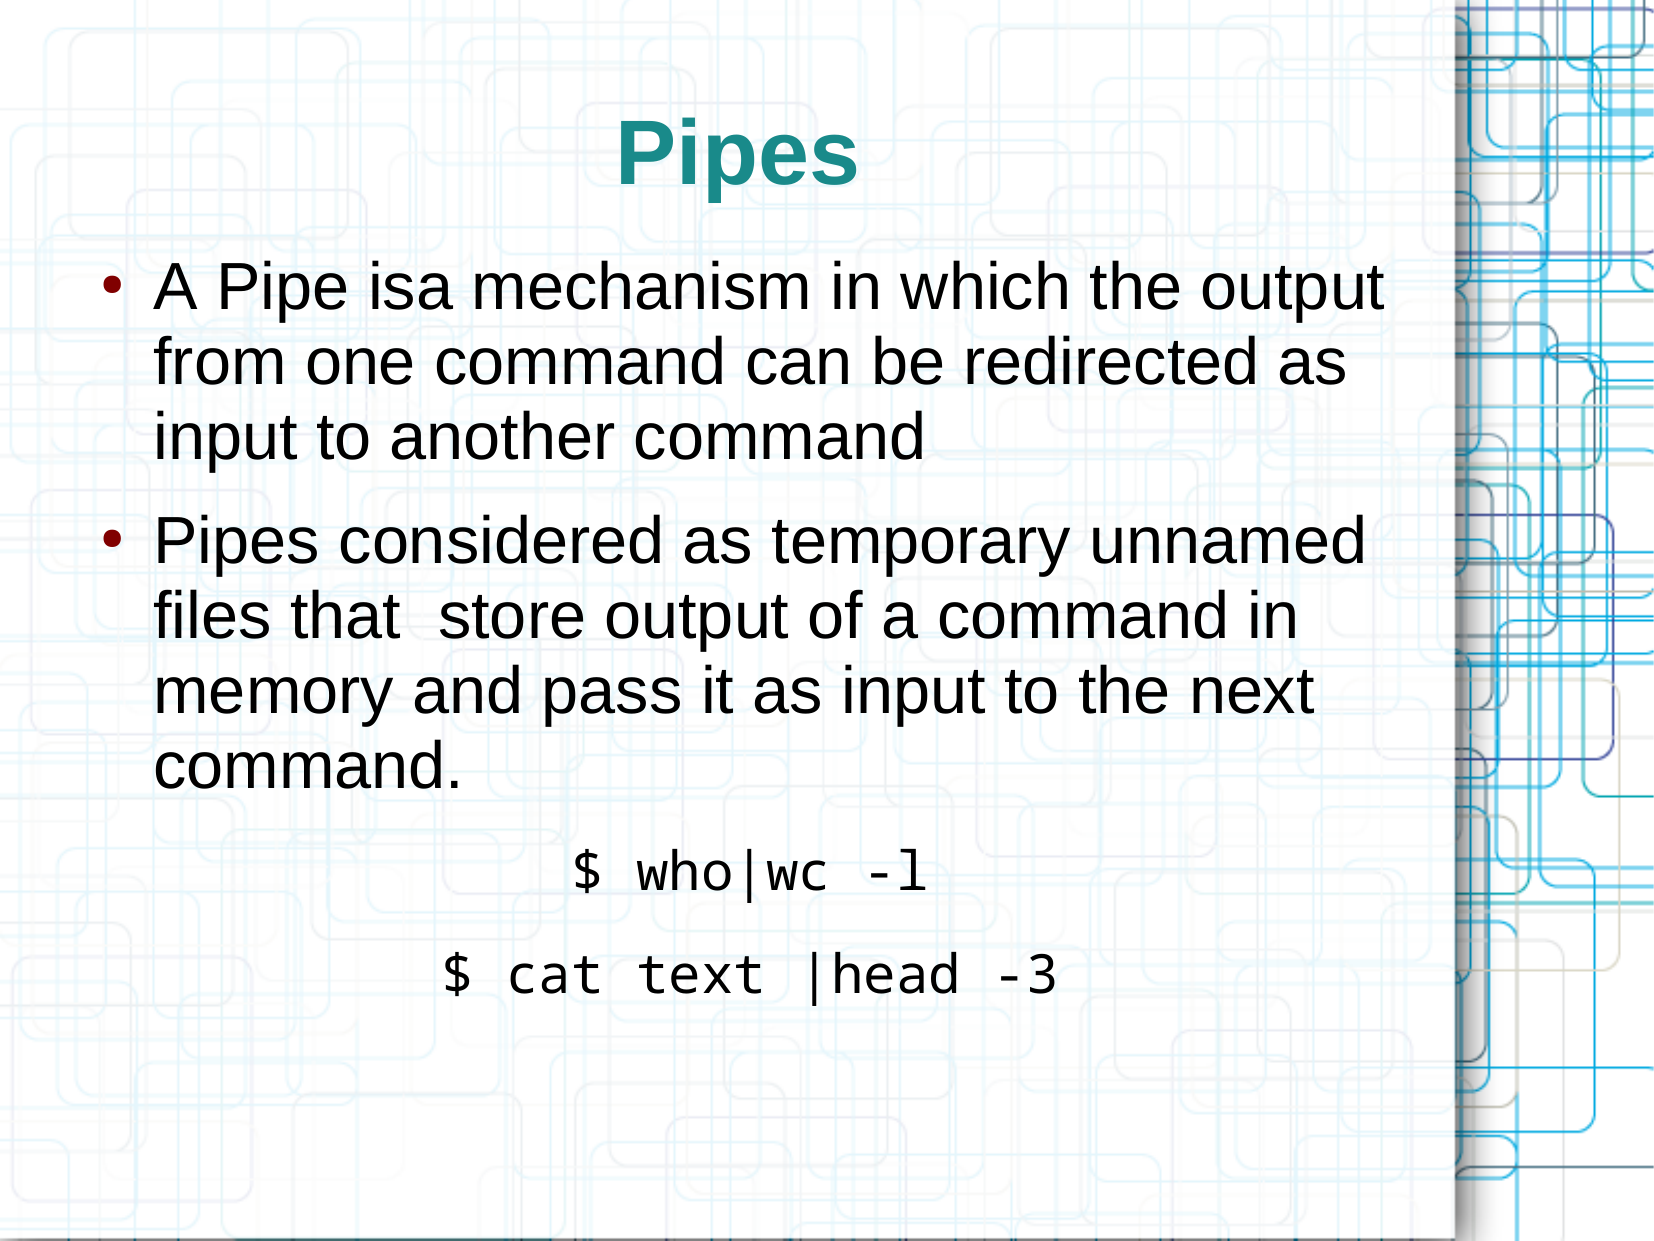

# Pipes
A Pipe isa mechanism in which the output from one command can be redirected as input to another command
Pipes considered as temporary unnamed files that store output of a command in memory and pass it as input to the next command.
$ who|wc -l
$ cat text |head -3